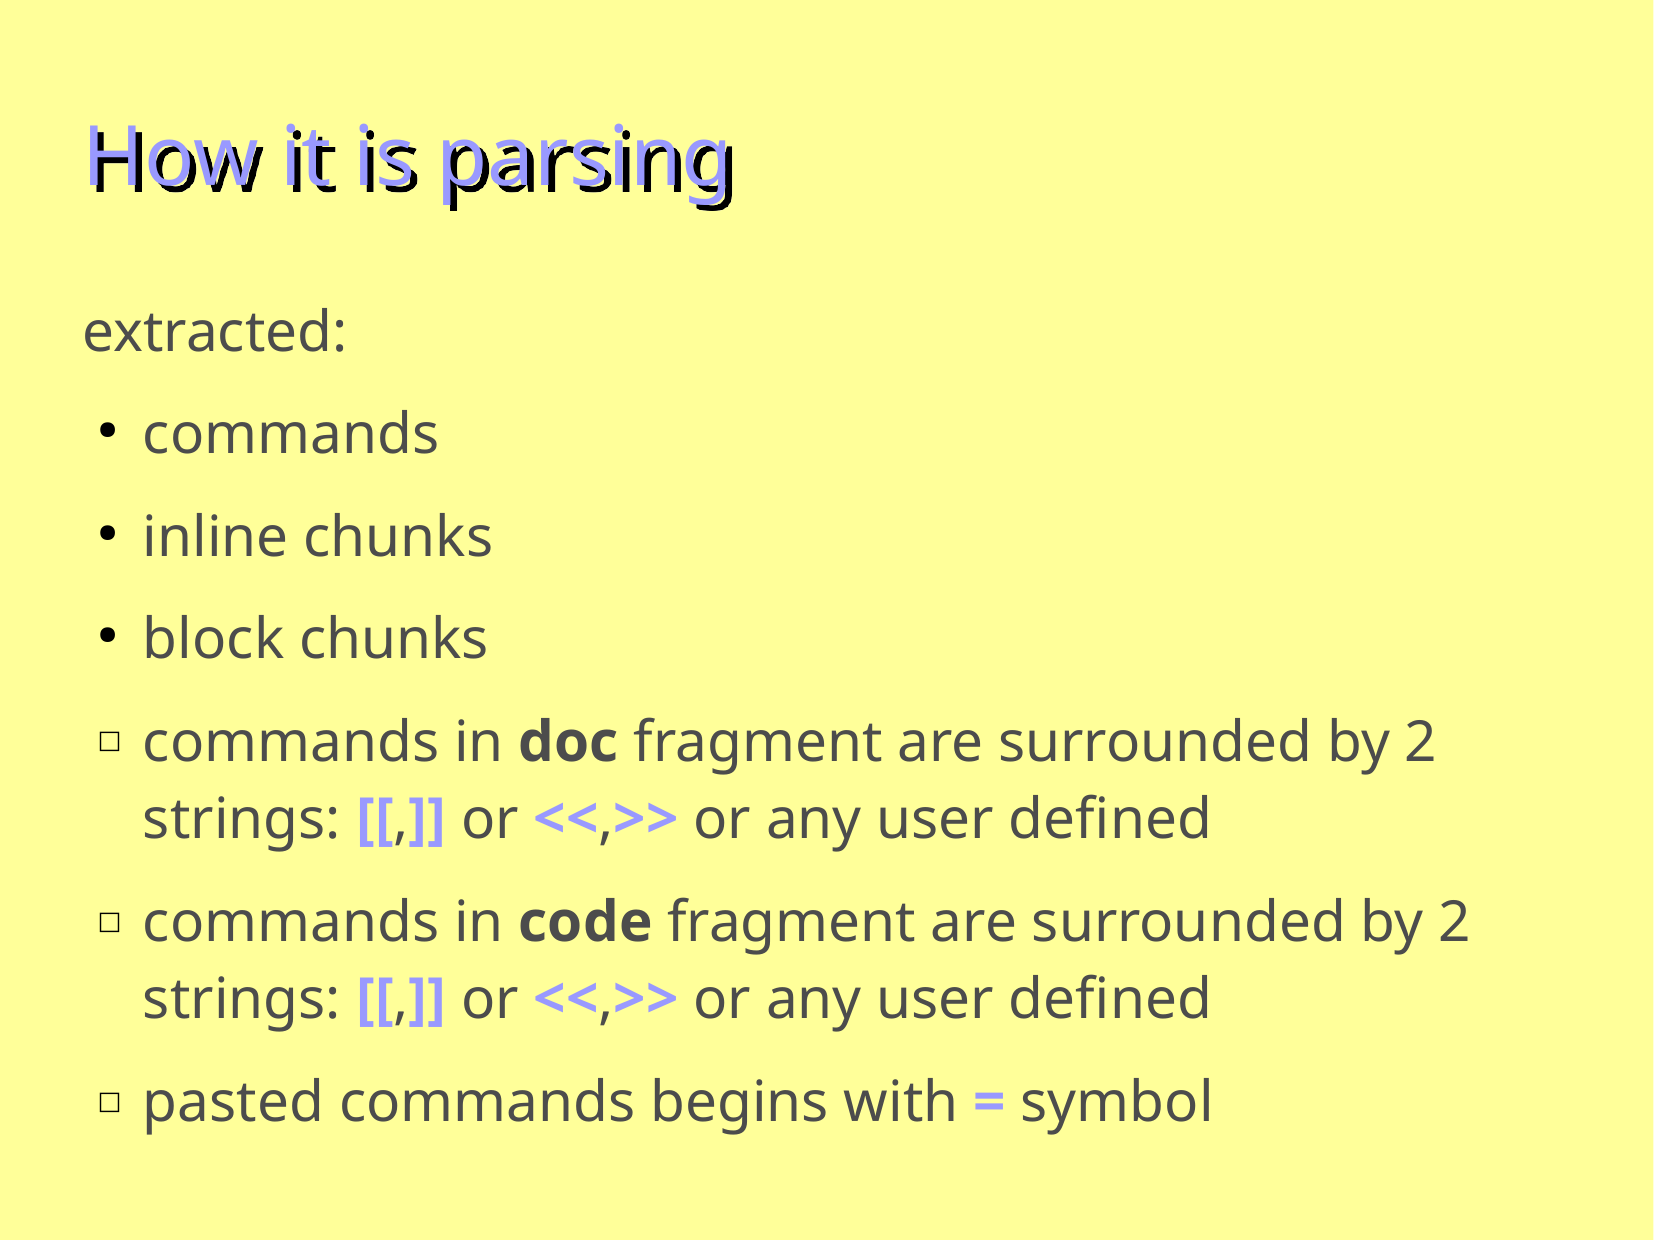

# How it is parsing
extracted:
commands
inline chunks
block chunks
commands in doc fragment are surrounded by 2 strings: [[,]] or <<,>> or any user defined
commands in code fragment are surrounded by 2 strings: [[,]] or <<,>> or any user defined
pasted commands begins with = symbol